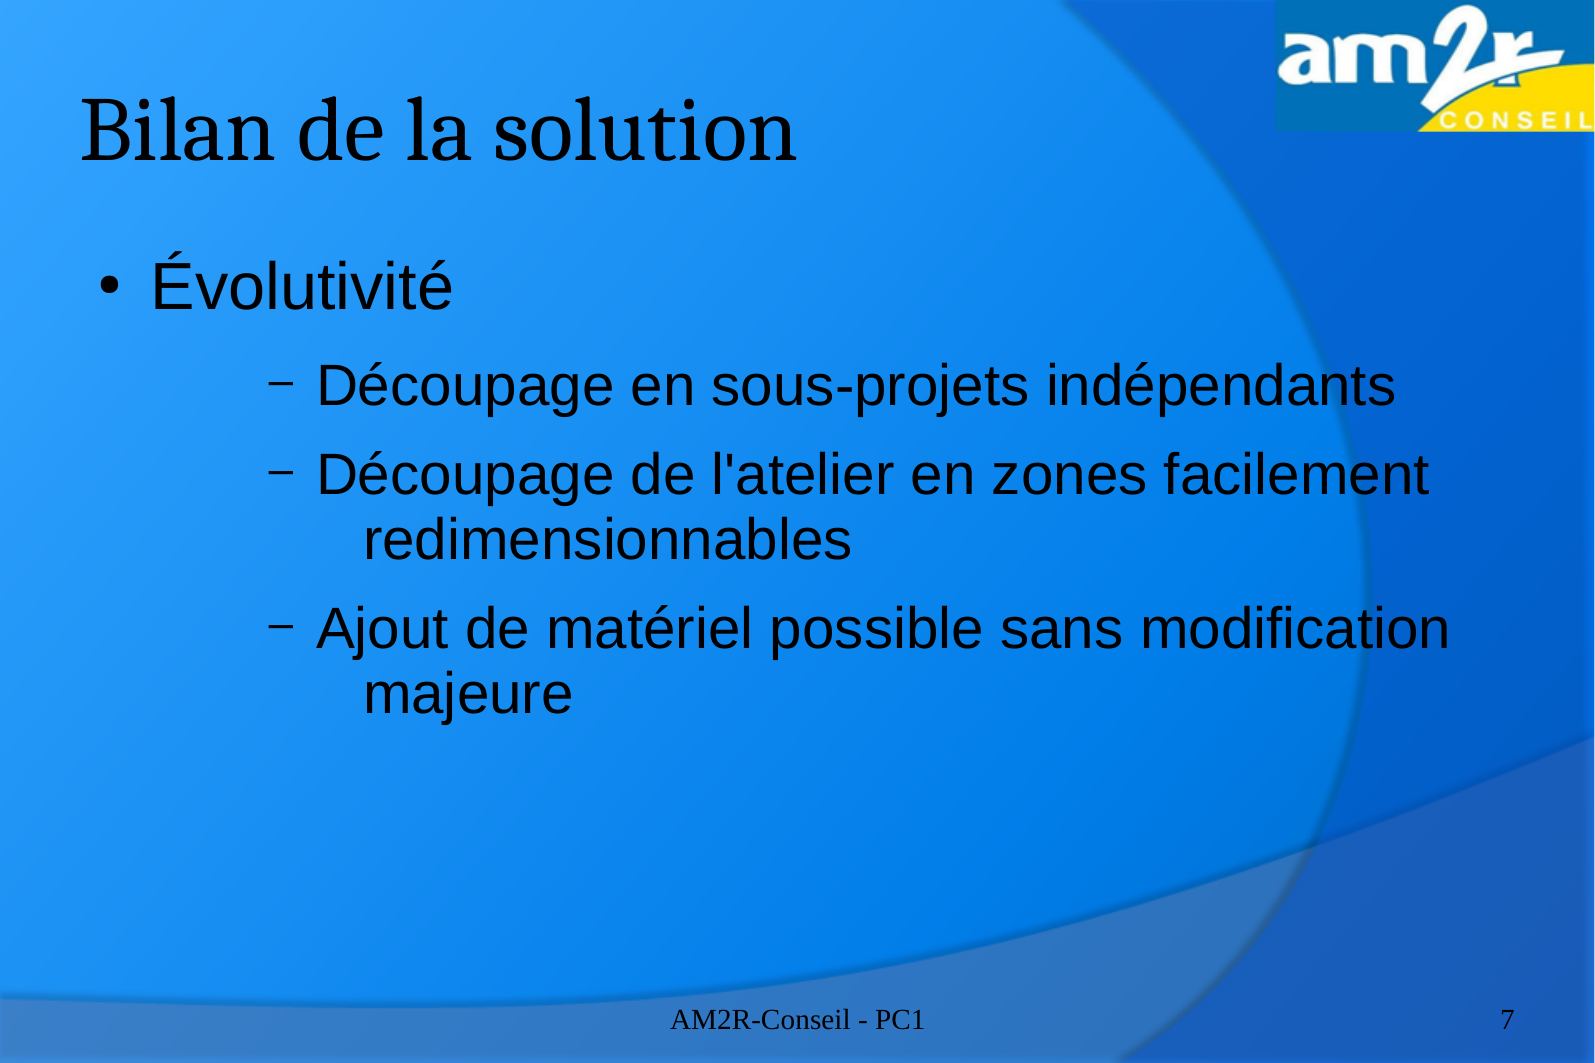

# Bilan de la solution
Évolutivité
Découpage en sous-projets indépendants
Découpage de l'atelier en zones facilement redimensionnables
Ajout de matériel possible sans modification majeure
AM2R-Conseil - PC1
7